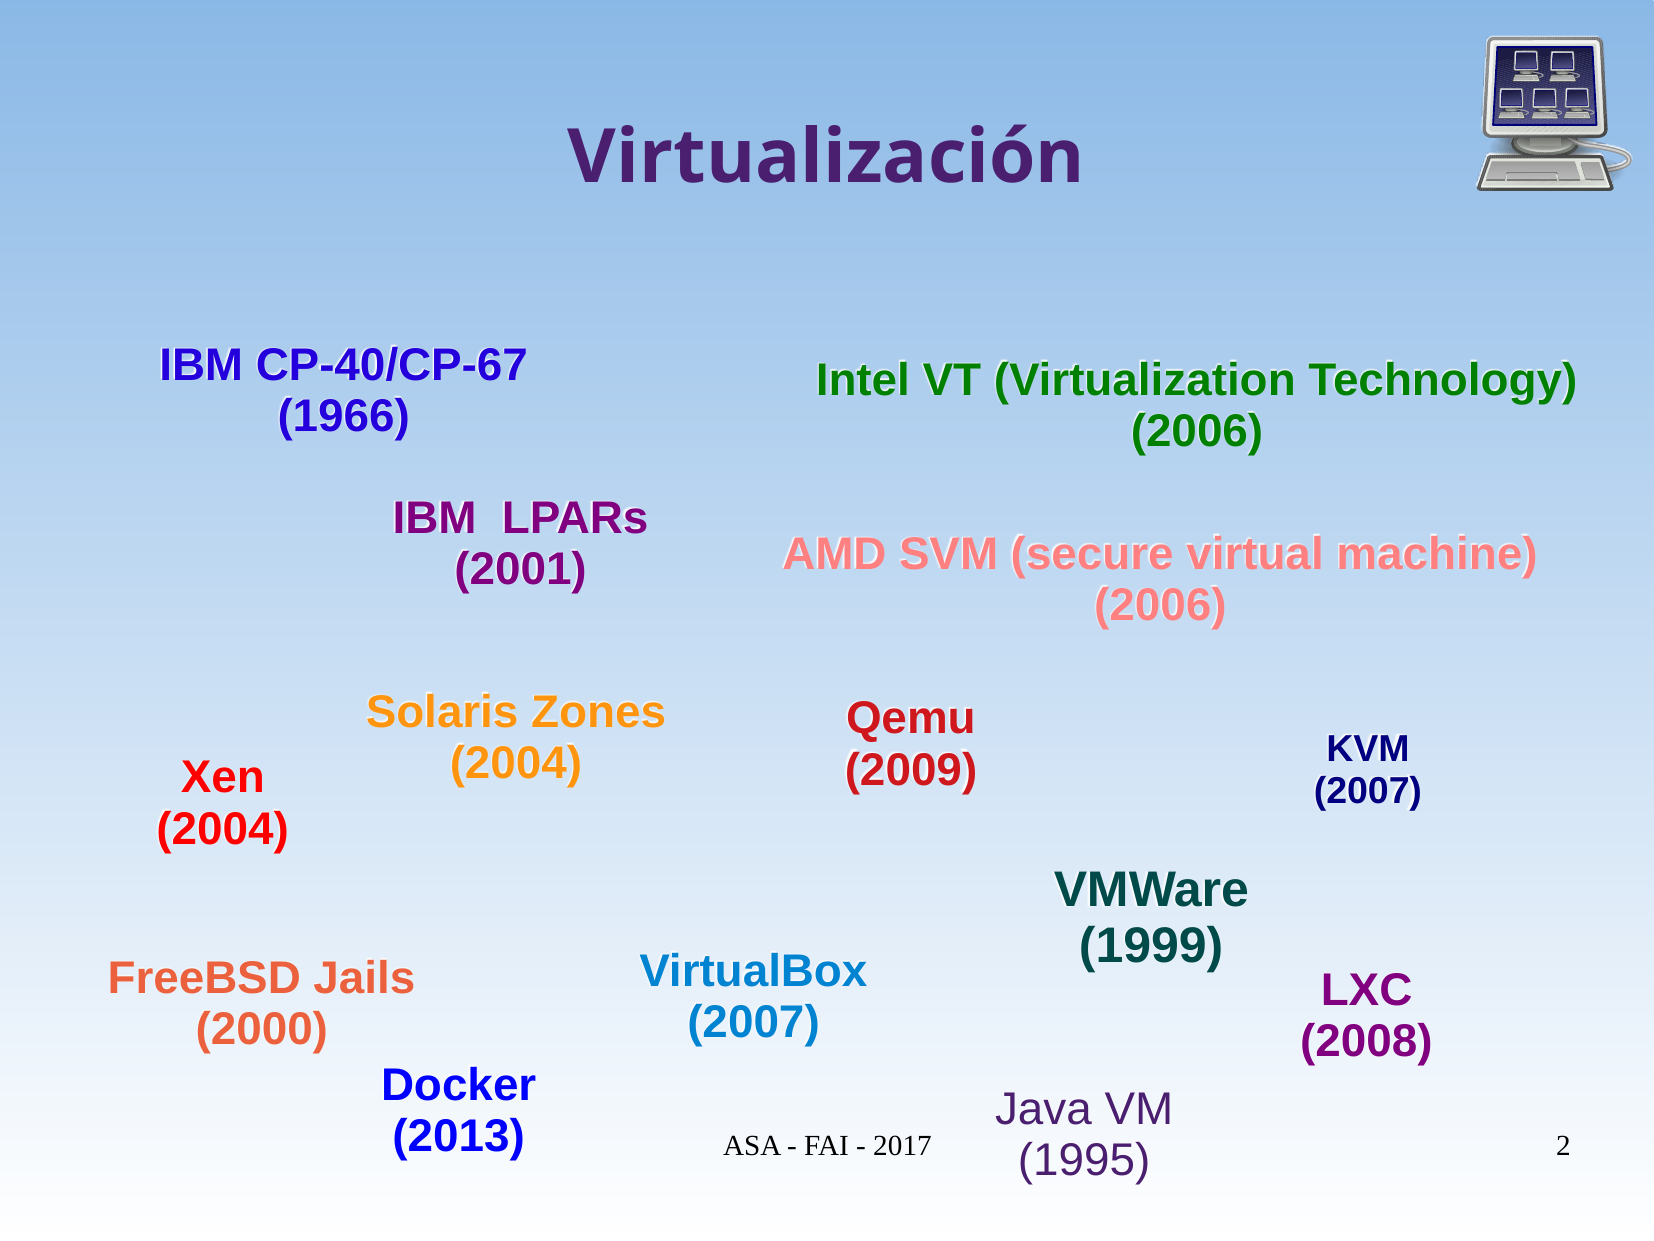

# Virtualización
IBM CP-40/CP-67
(1966)
Intel VT (Virtualization Technology)
(2006)
IBM LPARs
(2001)
AMD SVM (secure virtual machine)
(2006)
Solaris Zones
(2004)
Qemu
(2009)
KVM
(2007)
Xen
(2004)
VMWare
(1999)
VirtualBox
(2007)
FreeBSD Jails
(2000)
LXC
(2008)
Docker
(2013)
Java VM
(1995)
ASA - FAI - 2017
2